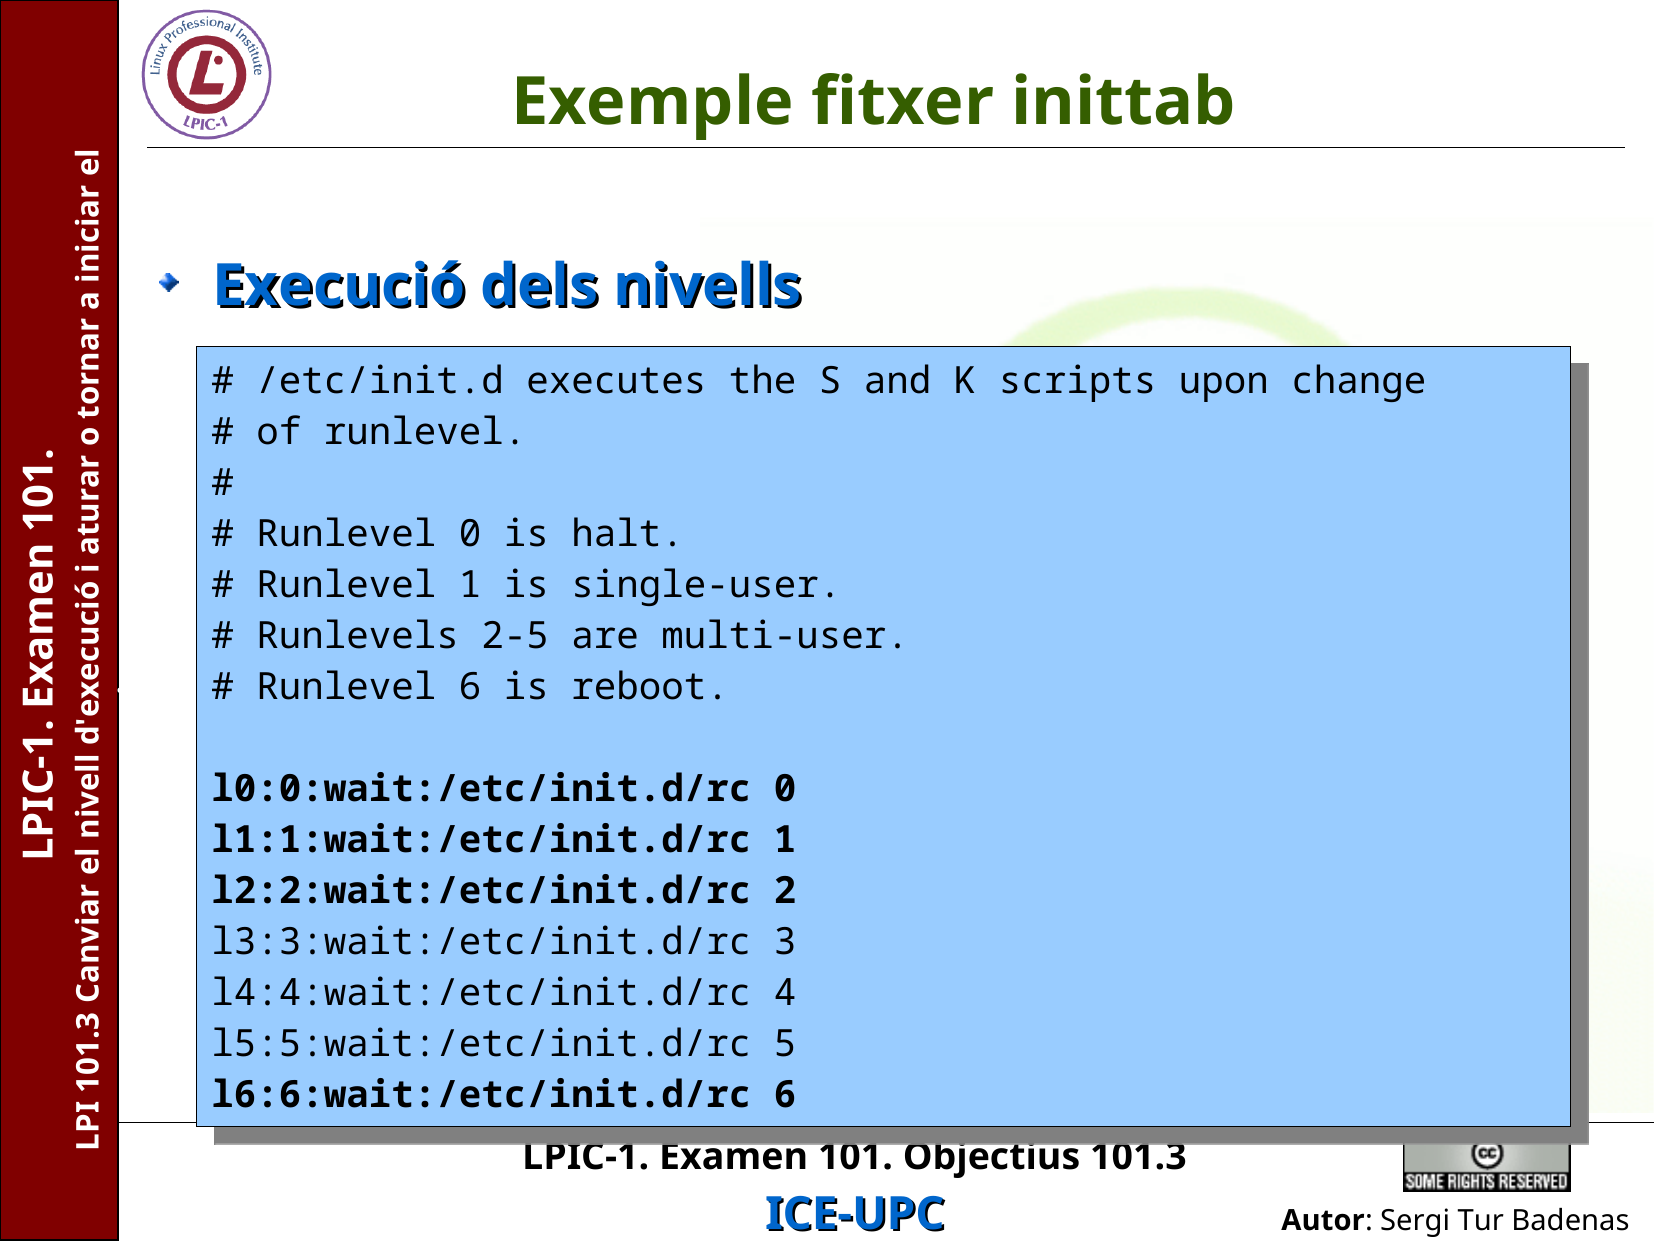

# Exemple fitxer inittab
Execució dels nivells
Executa en ordre el serveis/dimonis del sistema
# /etc/init.d executes the S and K scripts upon change
# of runlevel.
#
# Runlevel 0 is halt.
# Runlevel 1 is single-user.
# Runlevels 2-5 are multi-user.
# Runlevel 6 is reboot.
l0:0:wait:/etc/init.d/rc 0
l1:1:wait:/etc/init.d/rc 1
l2:2:wait:/etc/init.d/rc 2
l3:3:wait:/etc/init.d/rc 3
l4:4:wait:/etc/init.d/rc 4
l5:5:wait:/etc/init.d/rc 5
l6:6:wait:/etc/init.d/rc 6